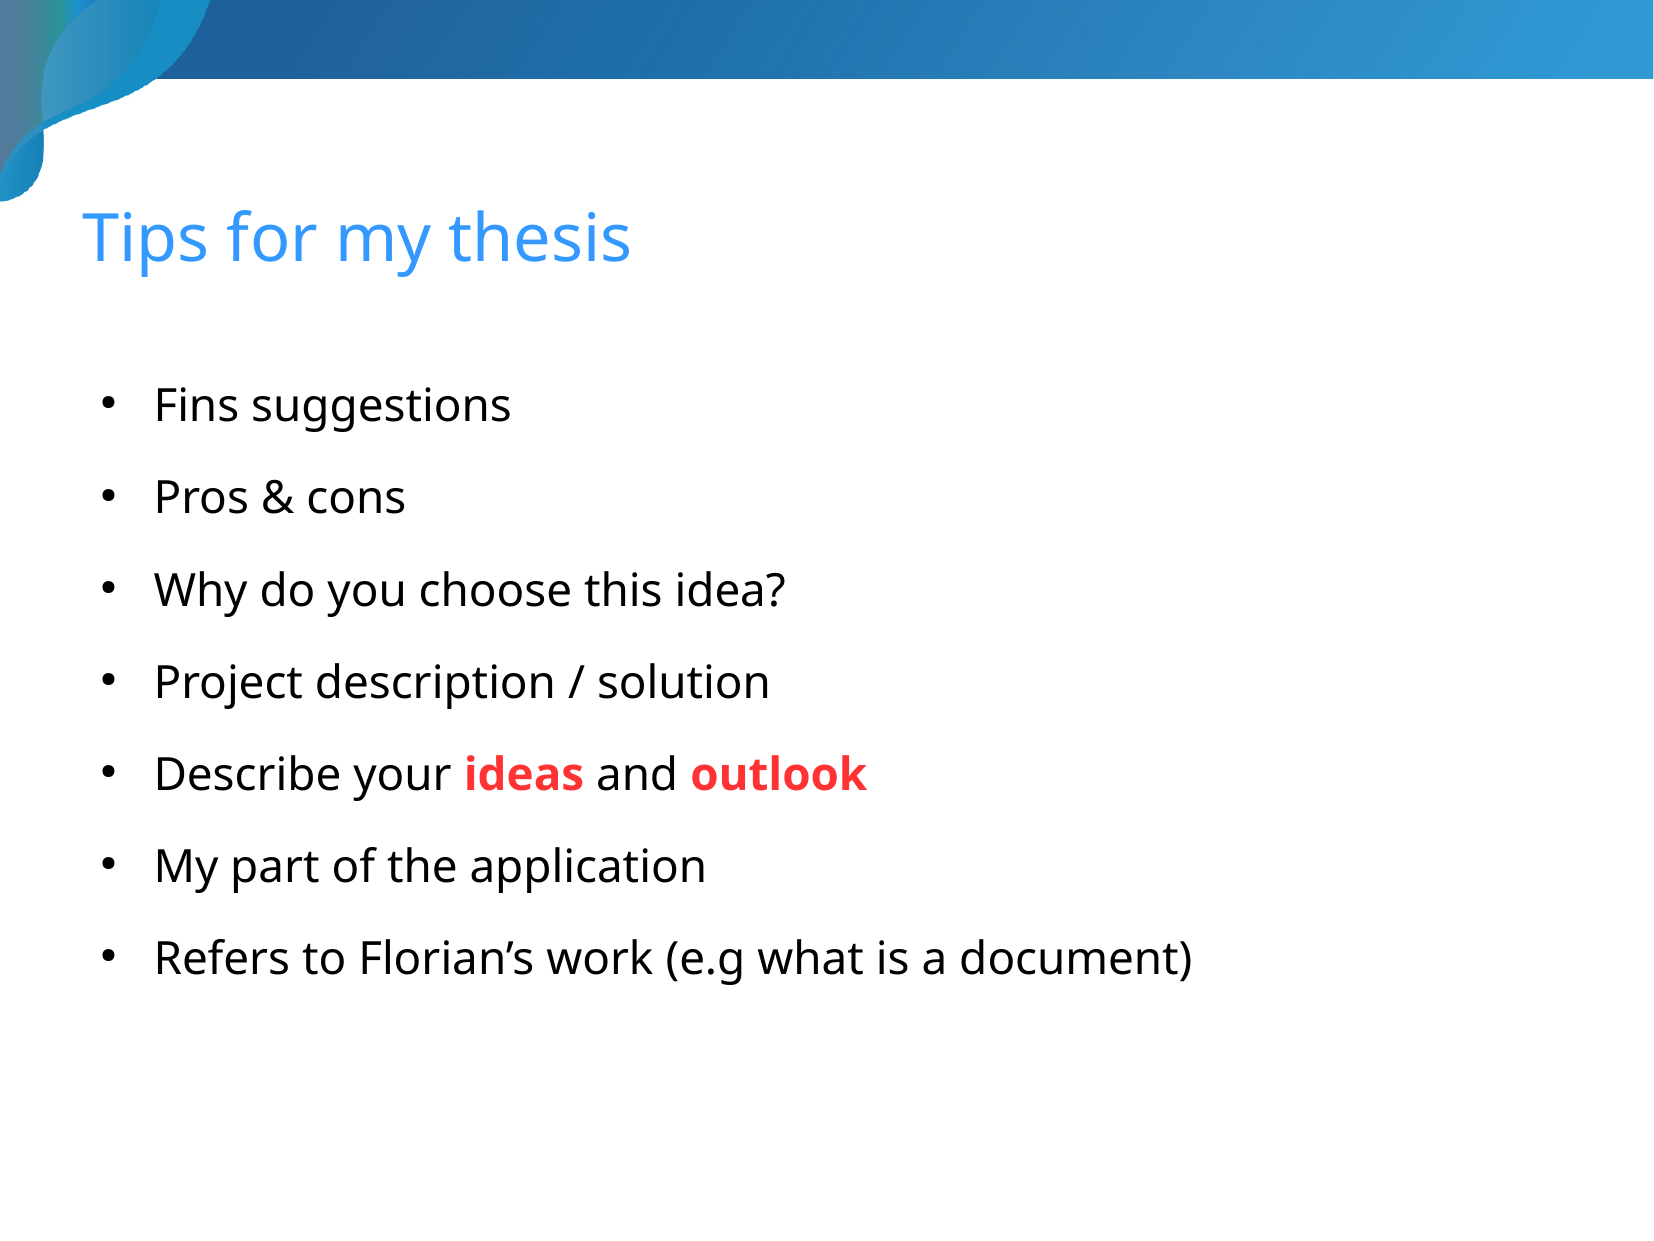

# Tips for my thesis
Fins suggestions
Pros & cons
Why do you choose this idea?
Project description / solution
Describe your ideas and outlook
My part of the application
Refers to Florian’s work (e.g what is a document)